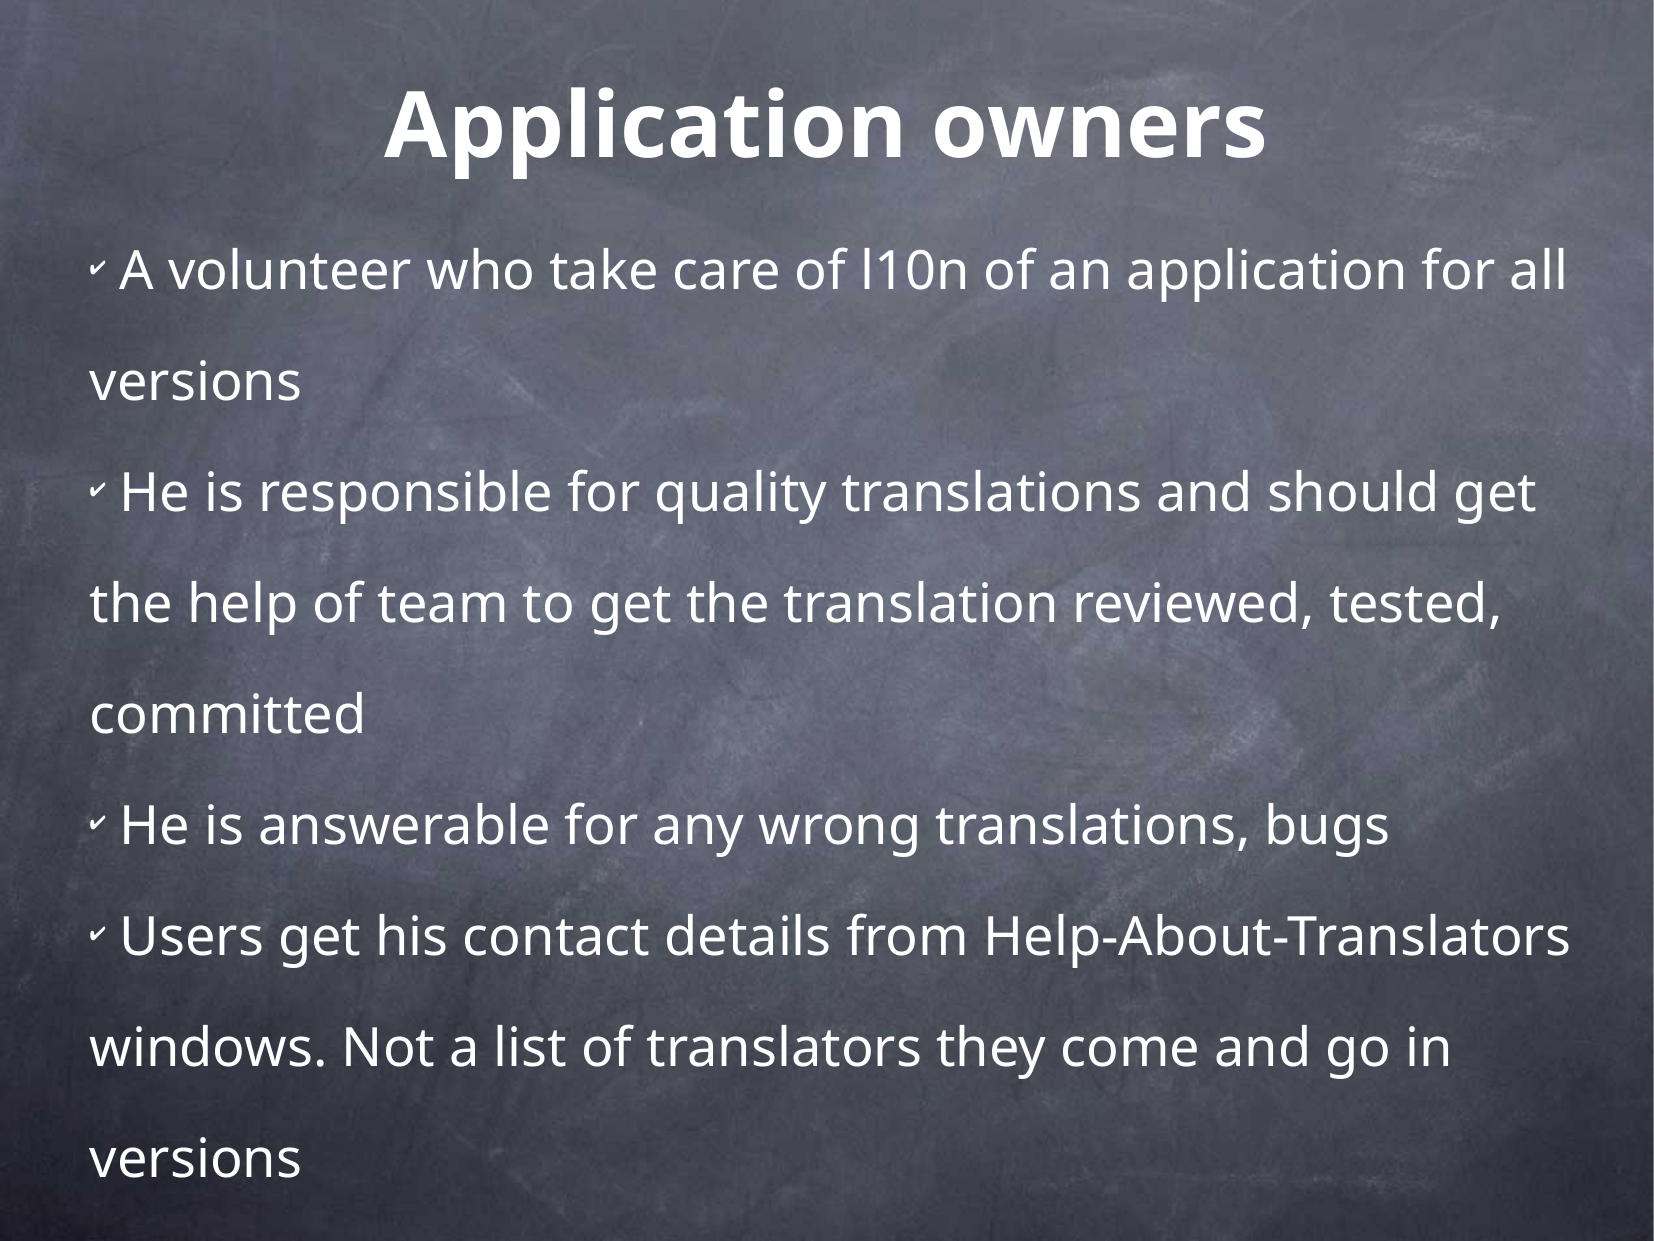

# Application owners
 A volunteer who take care of l10n of an application for all versions
 He is responsible for quality translations and should get the help of team to get the translation reviewed, tested, committed
 He is answerable for any wrong translations, bugs
 Users get his contact details from Help-About-Translators windows. Not a list of translators they come and go in versions
 Answers, tracks the non-l10n related problems too.